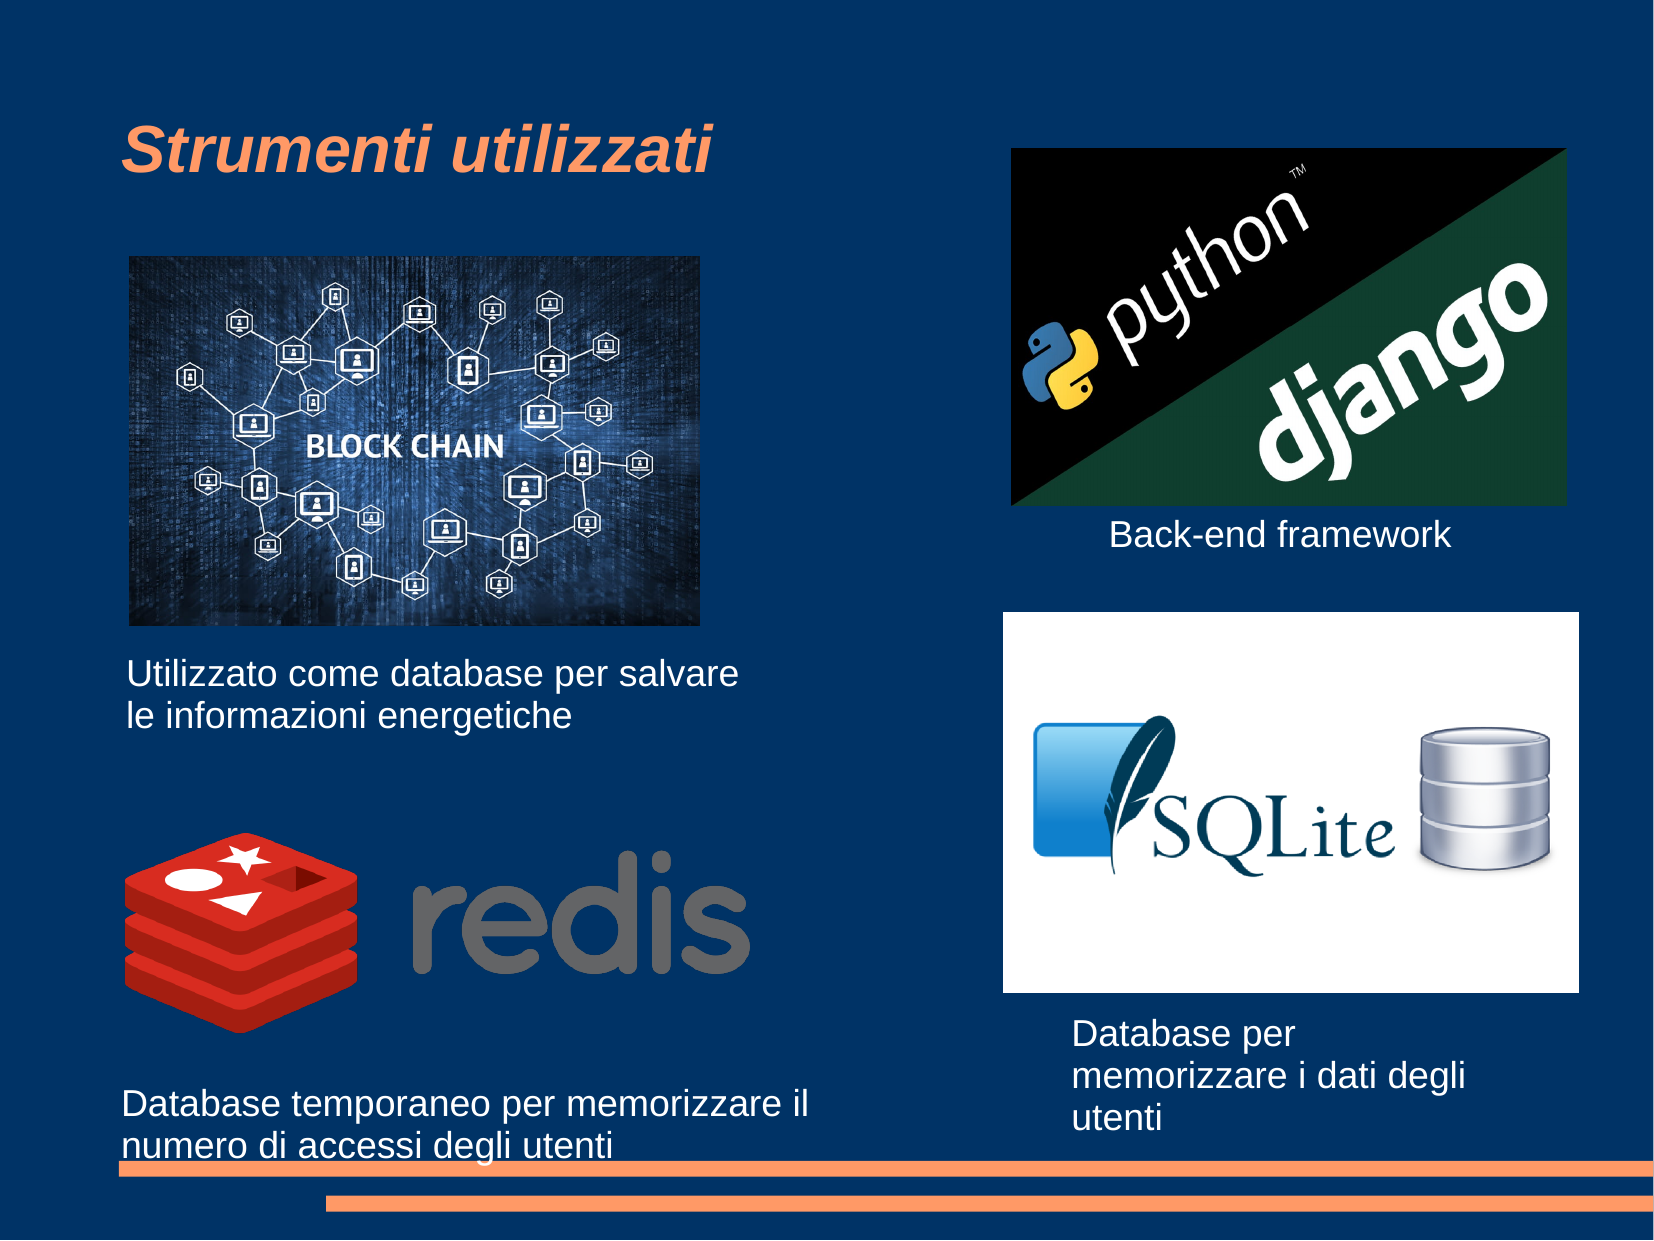

# Strumenti utilizzati
Back-end framework
Utilizzato come database per salvare
le informazioni energetiche
Database per memorizzare i dati degli utenti
Database temporaneo per memorizzare il
numero di accessi degli utenti